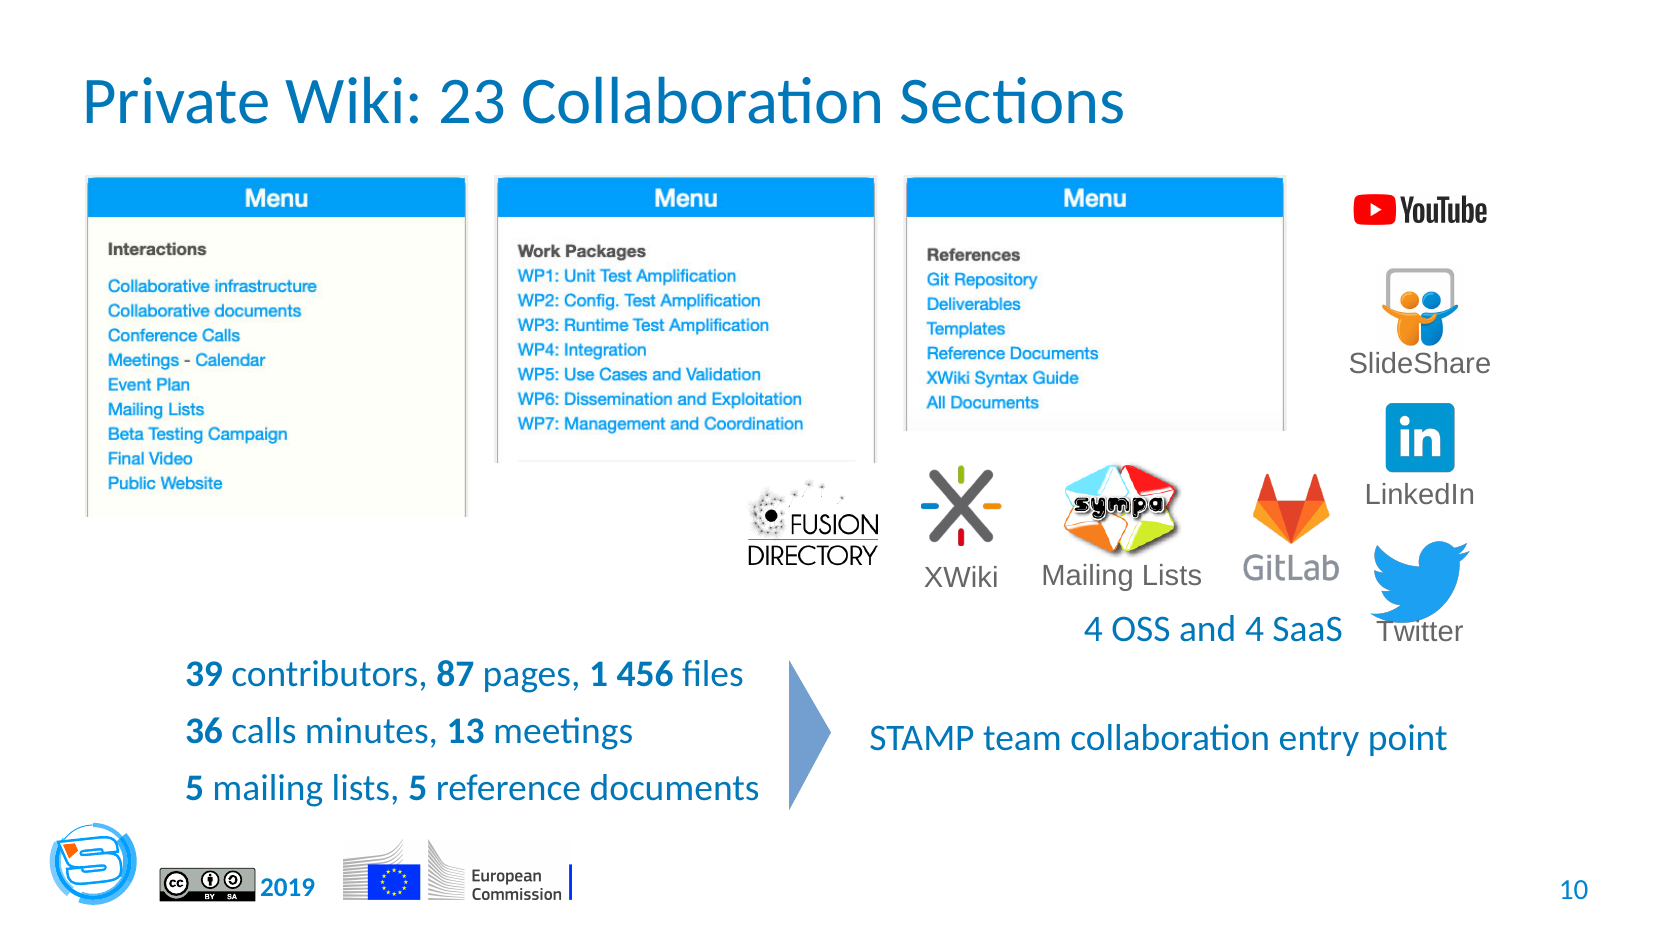

# Private Wiki: 23 Collaboration Sections
SlideShare
LinkedIn
Mailing Lists
XWiki
Twitter
4 OSS and 4 SaaS
39 contributors, 87 pages, 1 456 files
36 calls minutes, 13 meetings
5 mailing lists, 5 reference documents
STAMP team collaboration entry point
10